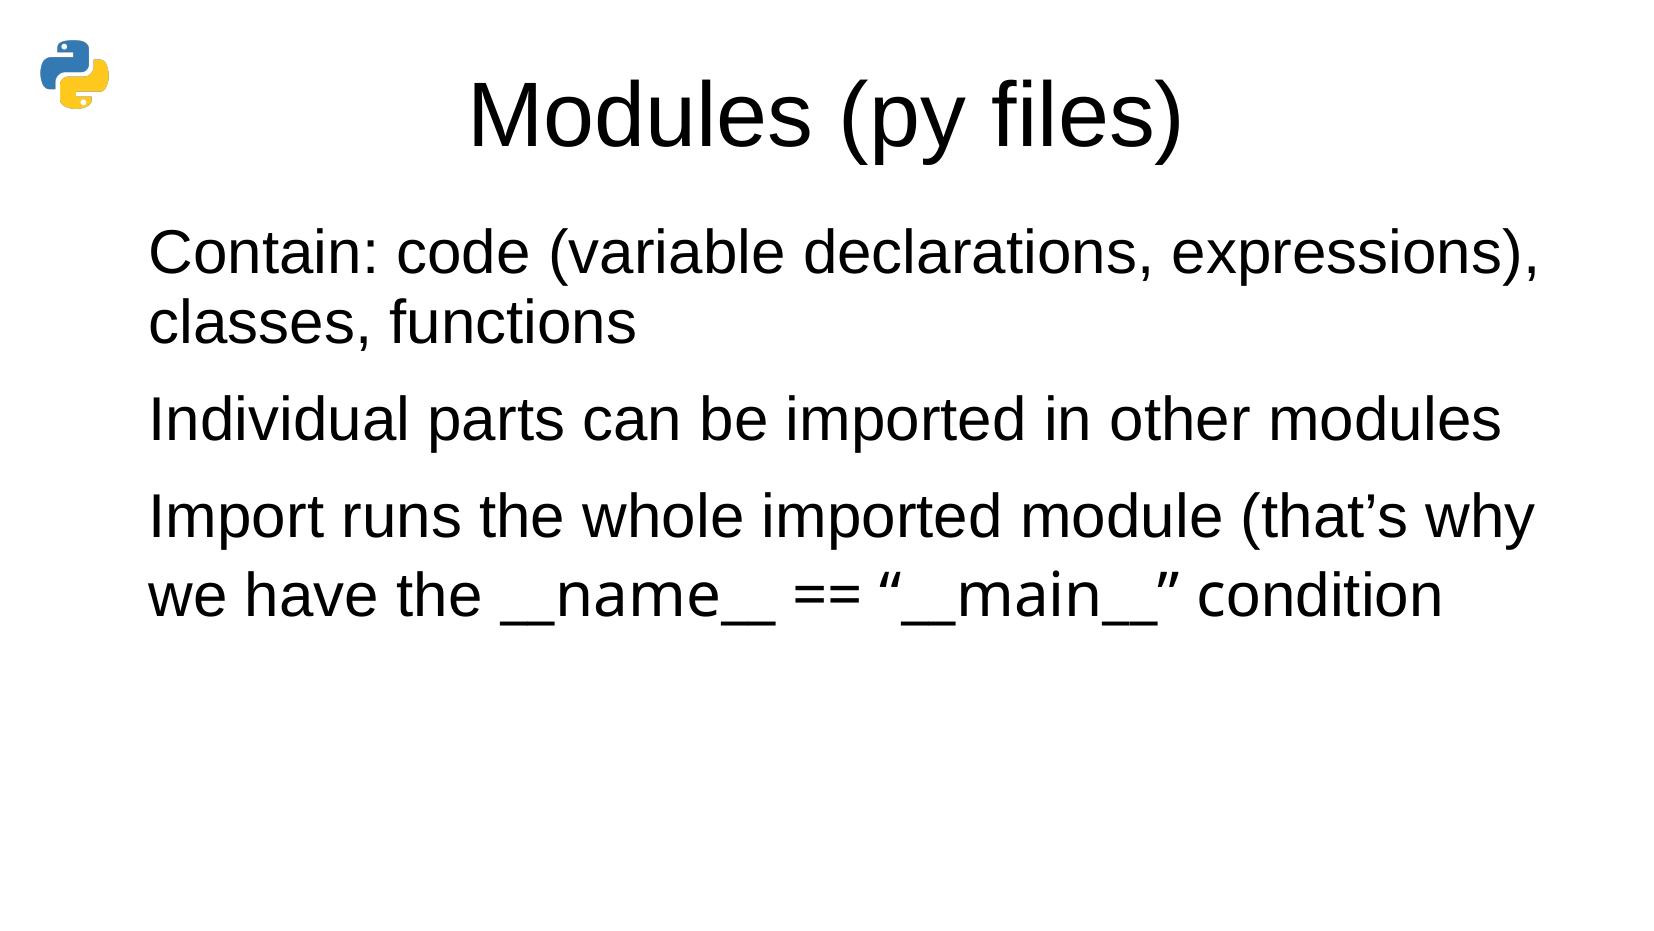

# Modules (py files)
Contain: code (variable declarations, expressions), classes, functions
Individual parts can be imported in other modules
Import runs the whole imported module (that’s why we have the __name__ == “__main__” condition